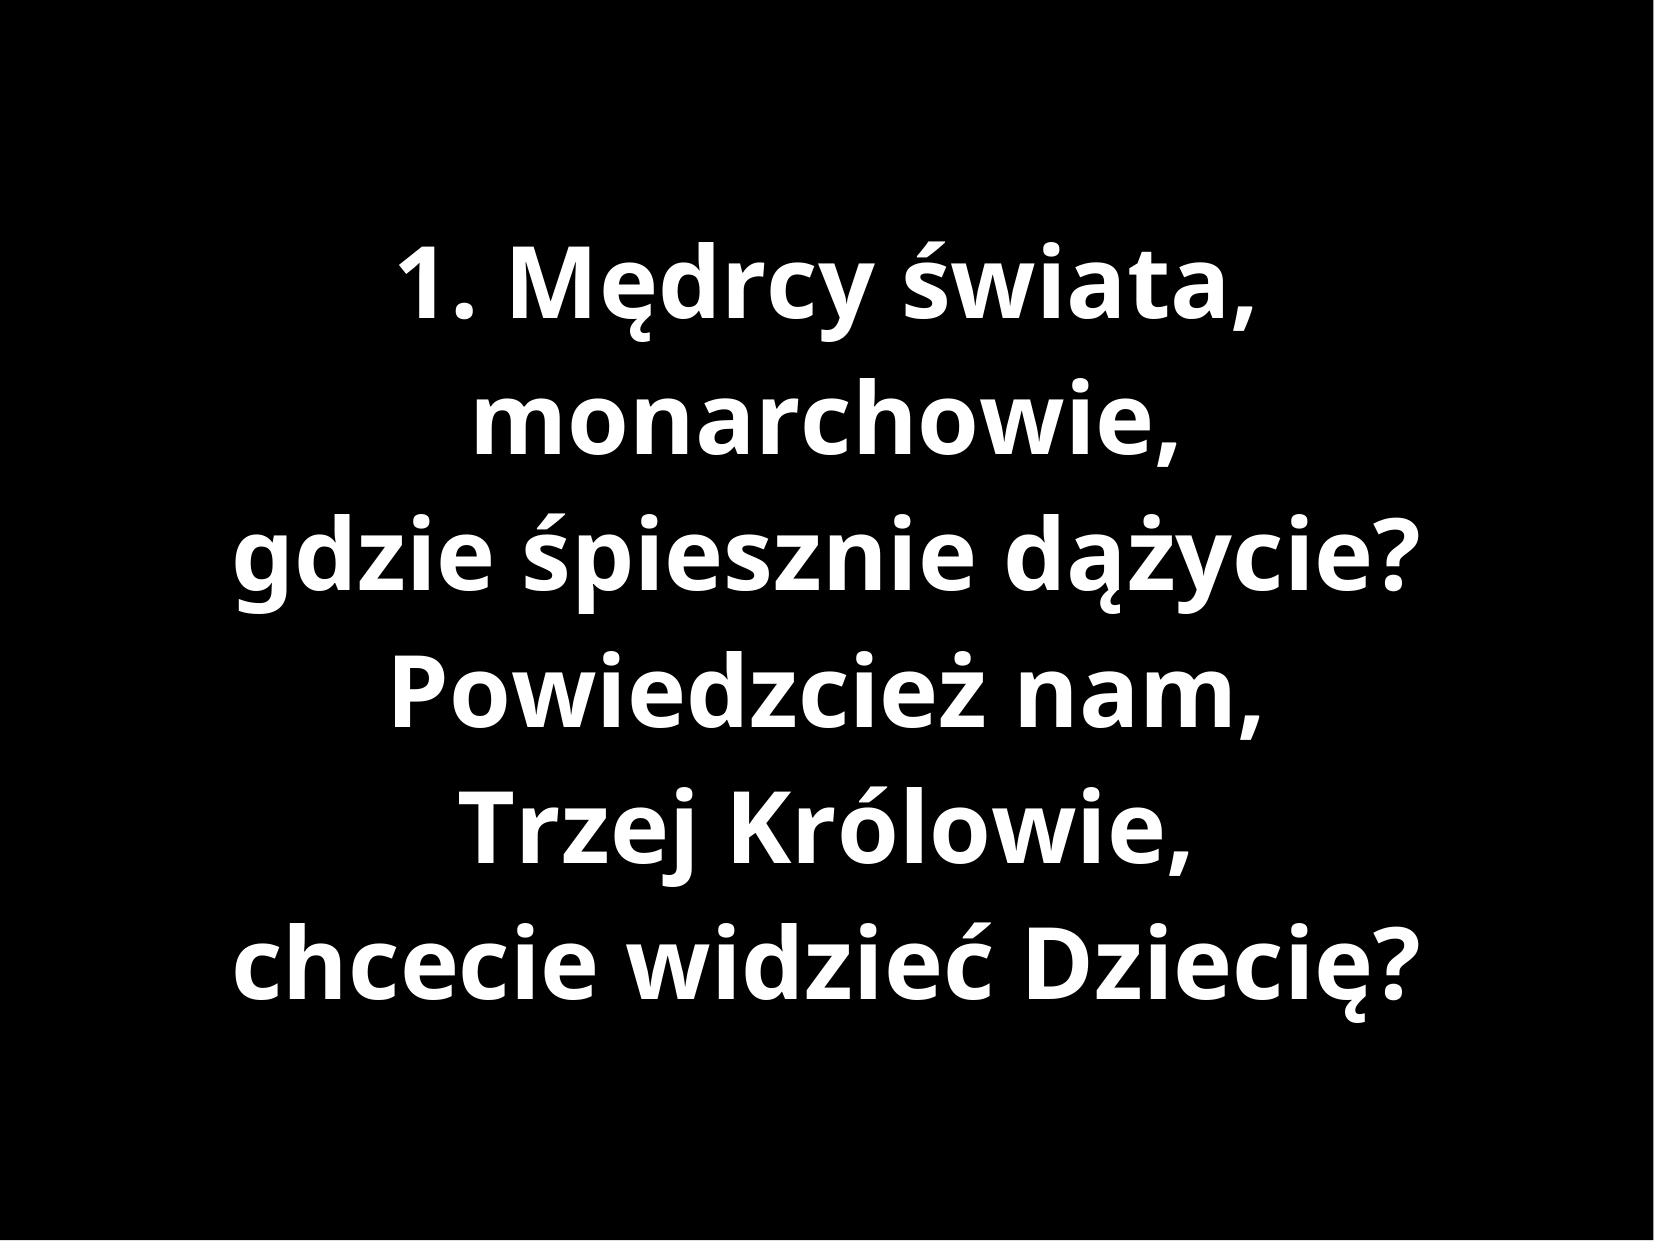

# 1. Mędrcy świata, monarchowie, gdzie śpiesznie dążycie? Powiedzcież nam, Trzej Królowie, chcecie widzieć Dziecię?